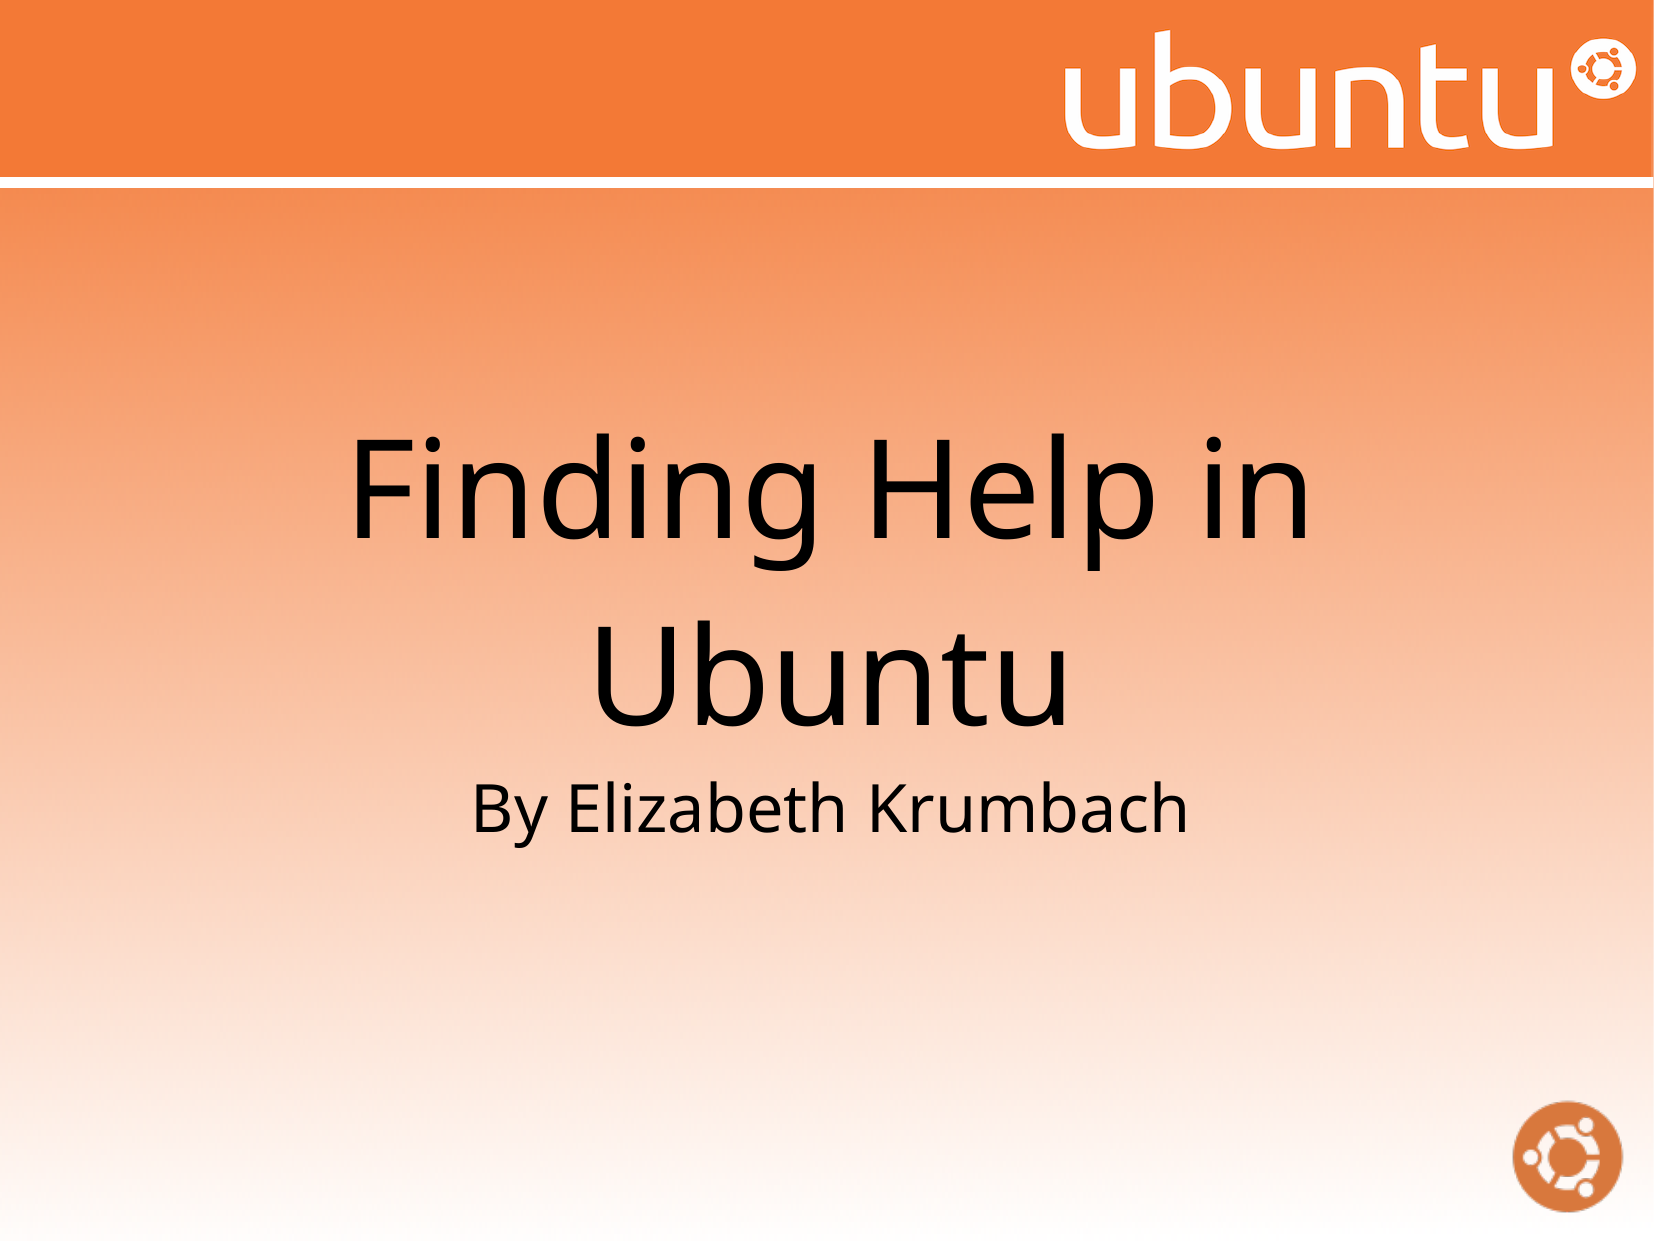

# Finding Help in Ubuntu
By Elizabeth Krumbach